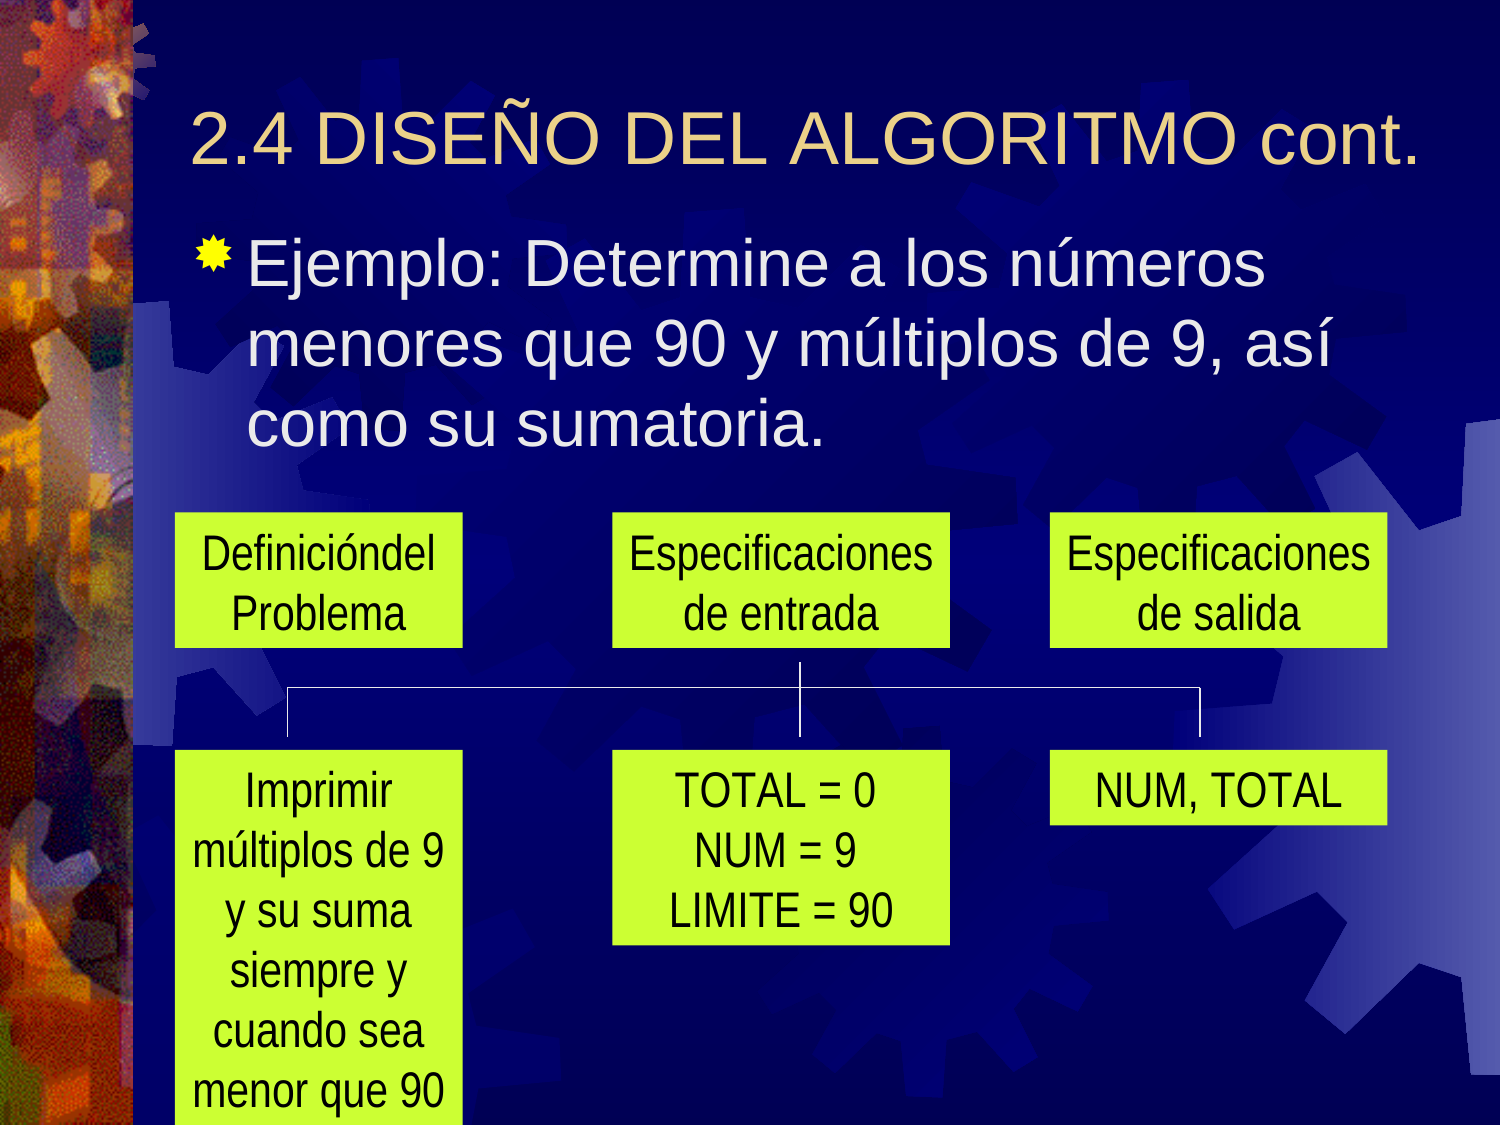

# 2.4 DISEÑO DEL ALGORITMO cont.
Ejemplo: Determine a los números menores que 90 y múltiplos de 9, así como su sumatoria.
Definicióndel Problema
Especificaciones de entrada
Especificaciones de salida
Imprimir múltiplos de 9 y su suma siempre y cuando sea menor que 90
TOTAL = 0 NUM = 9 LIMITE = 90
NUM, TOTAL